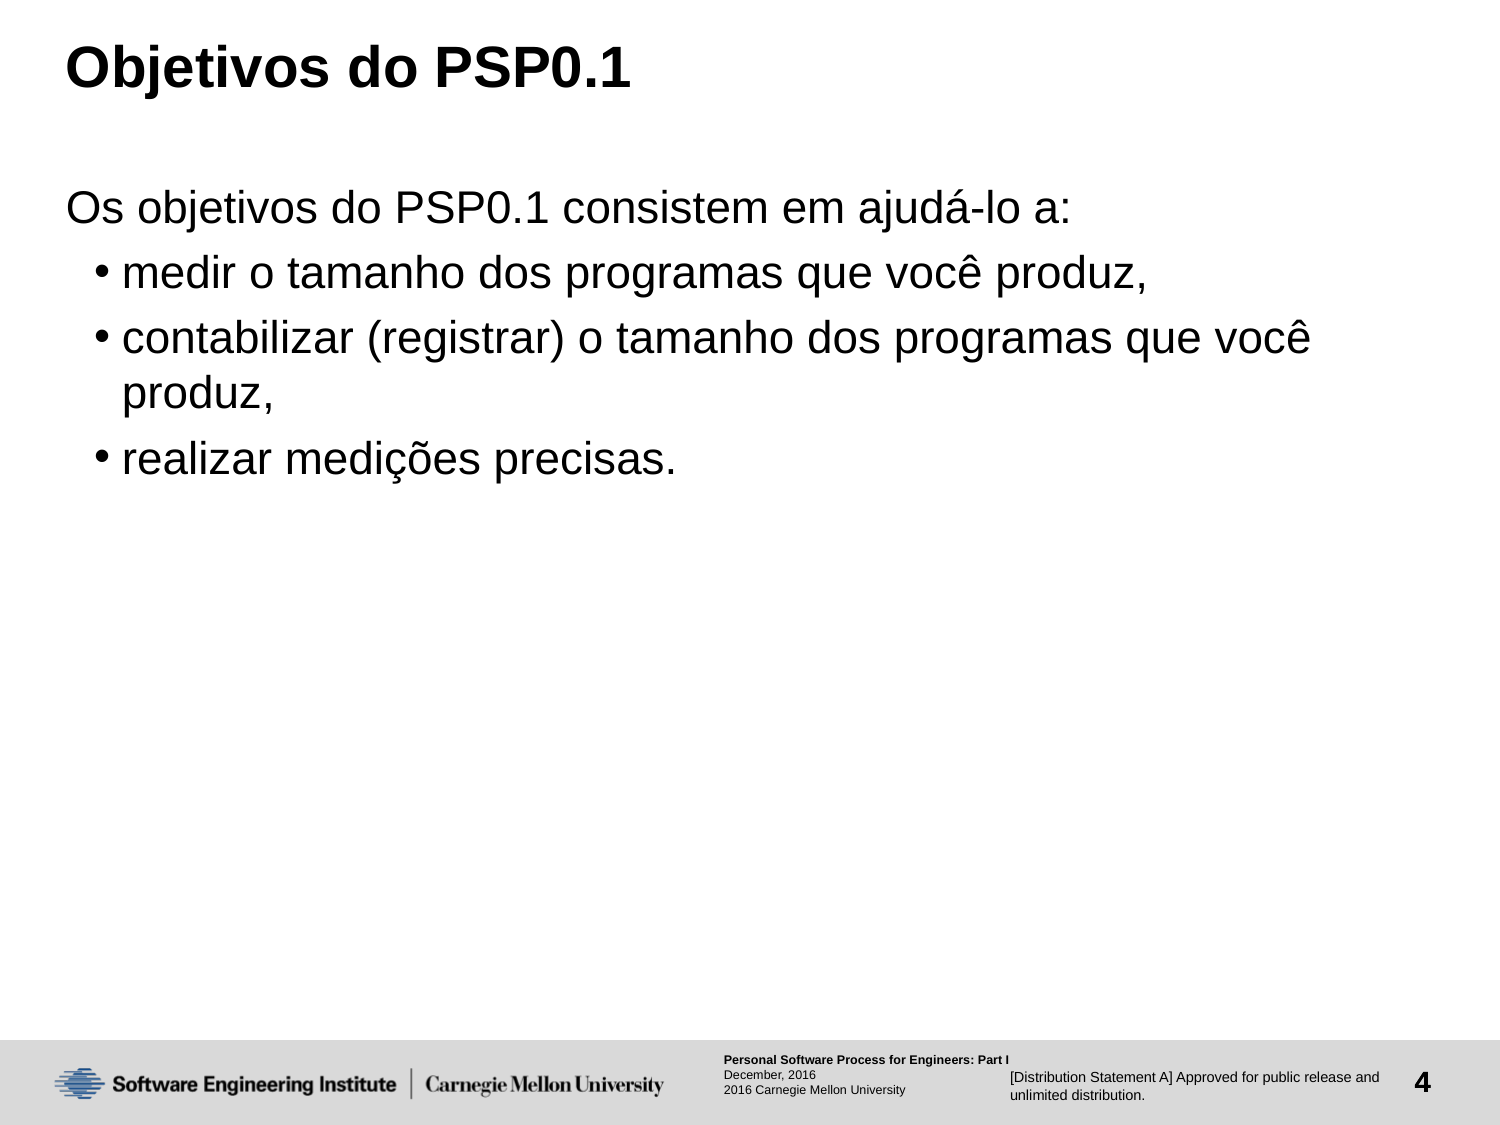

# Objetivos do PSP0.1
Os objetivos do PSP0.1 consistem em ajudá-lo a:
medir o tamanho dos programas que você produz,
contabilizar (registrar) o tamanho dos programas que você produz,
realizar medições precisas.